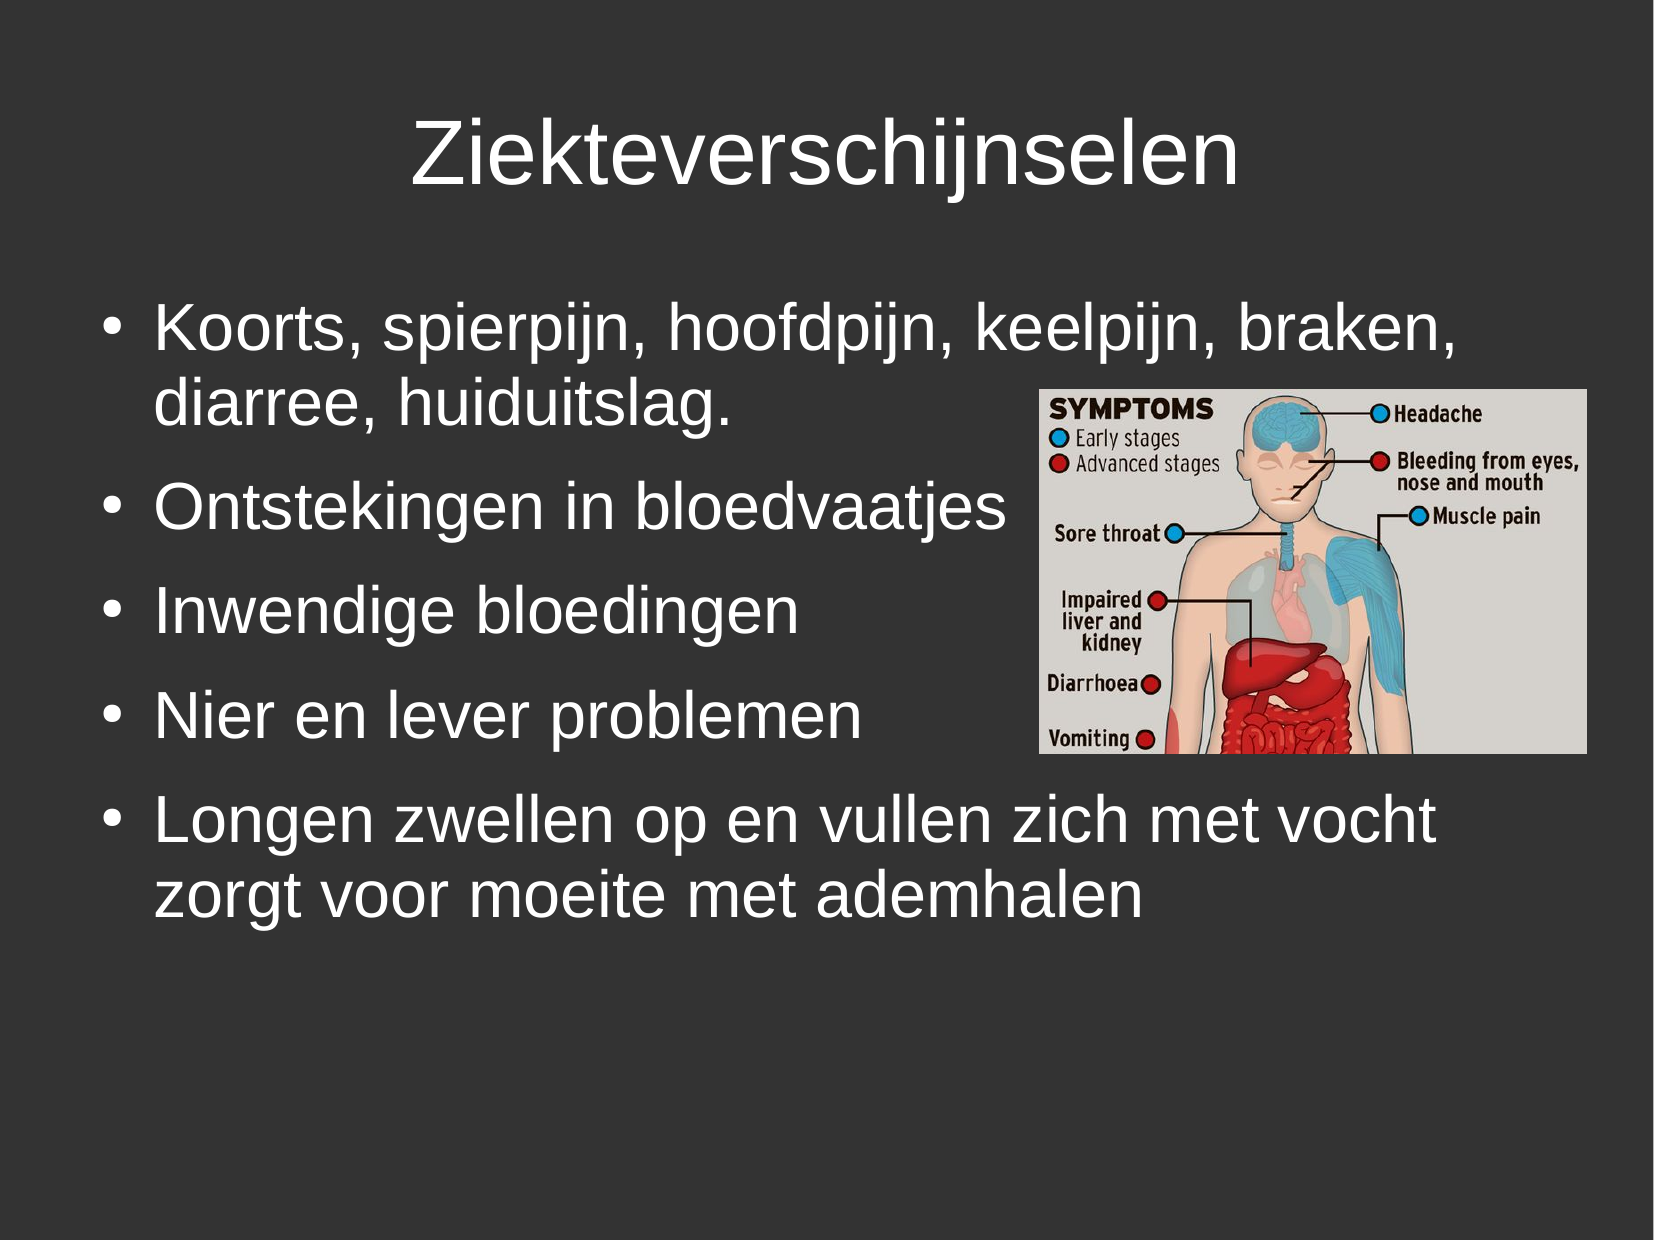

# Ziekteverschijnselen
Koorts, spierpijn, hoofdpijn, keelpijn, braken, diarree, huiduitslag.
Ontstekingen in bloedvaatjes
Inwendige bloedingen
Nier en lever problemen
Longen zwellen op en vullen zich met vocht zorgt voor moeite met ademhalen